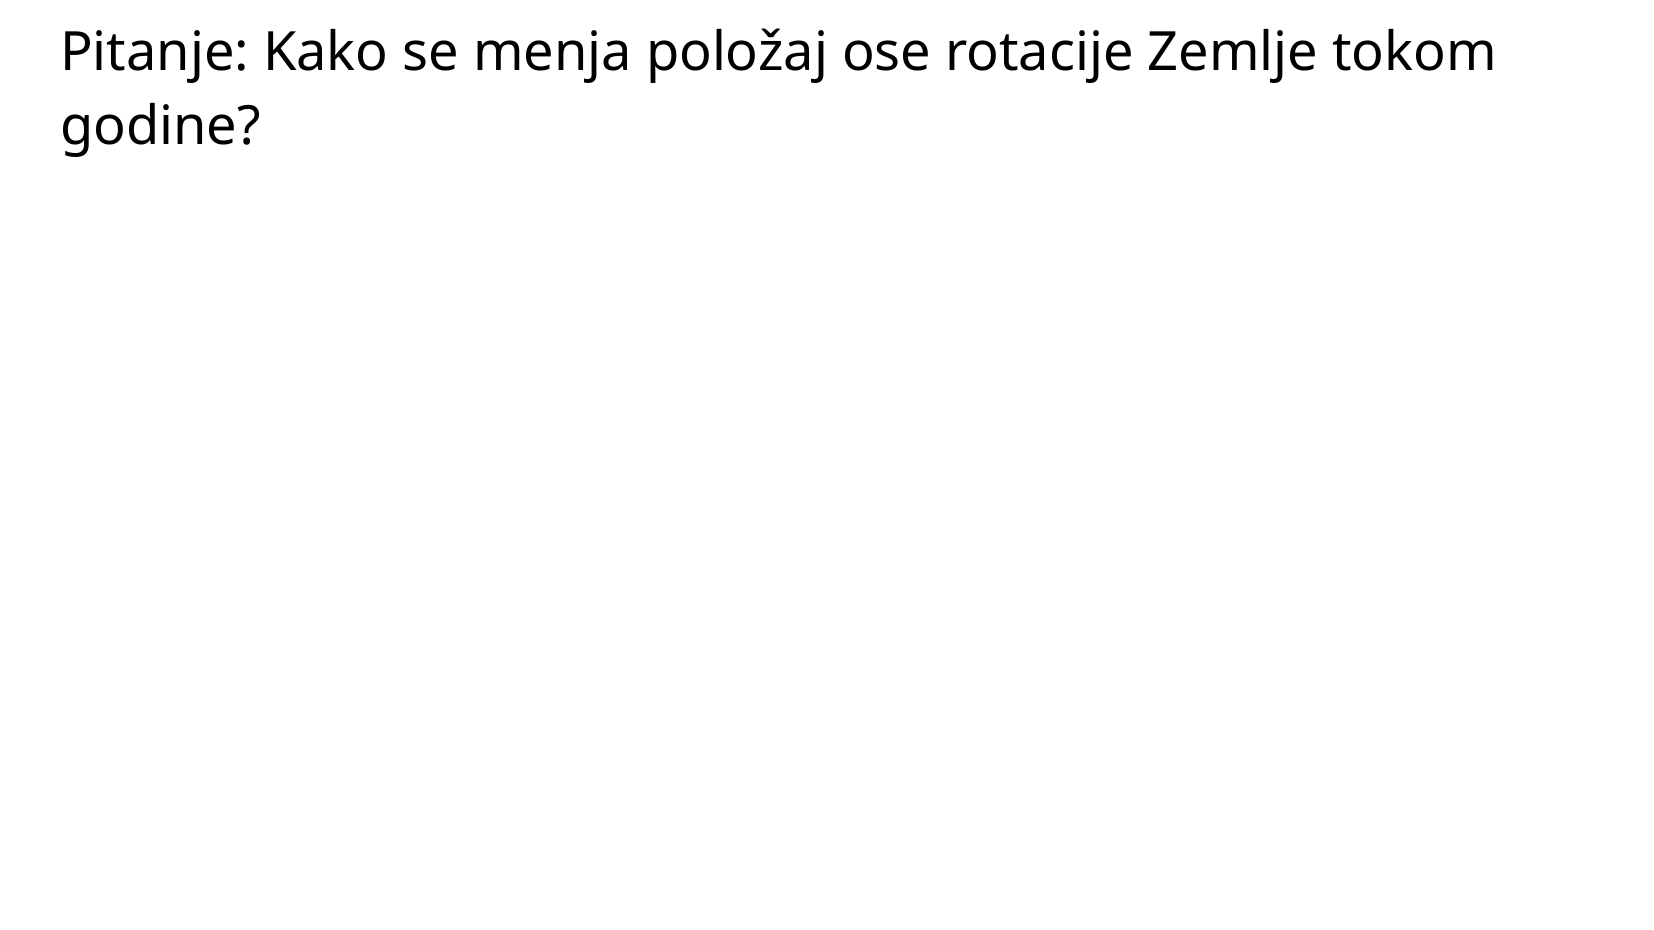

# Pitanje: Kako se menja položaj ose rotacije Zemlje tokom godine?